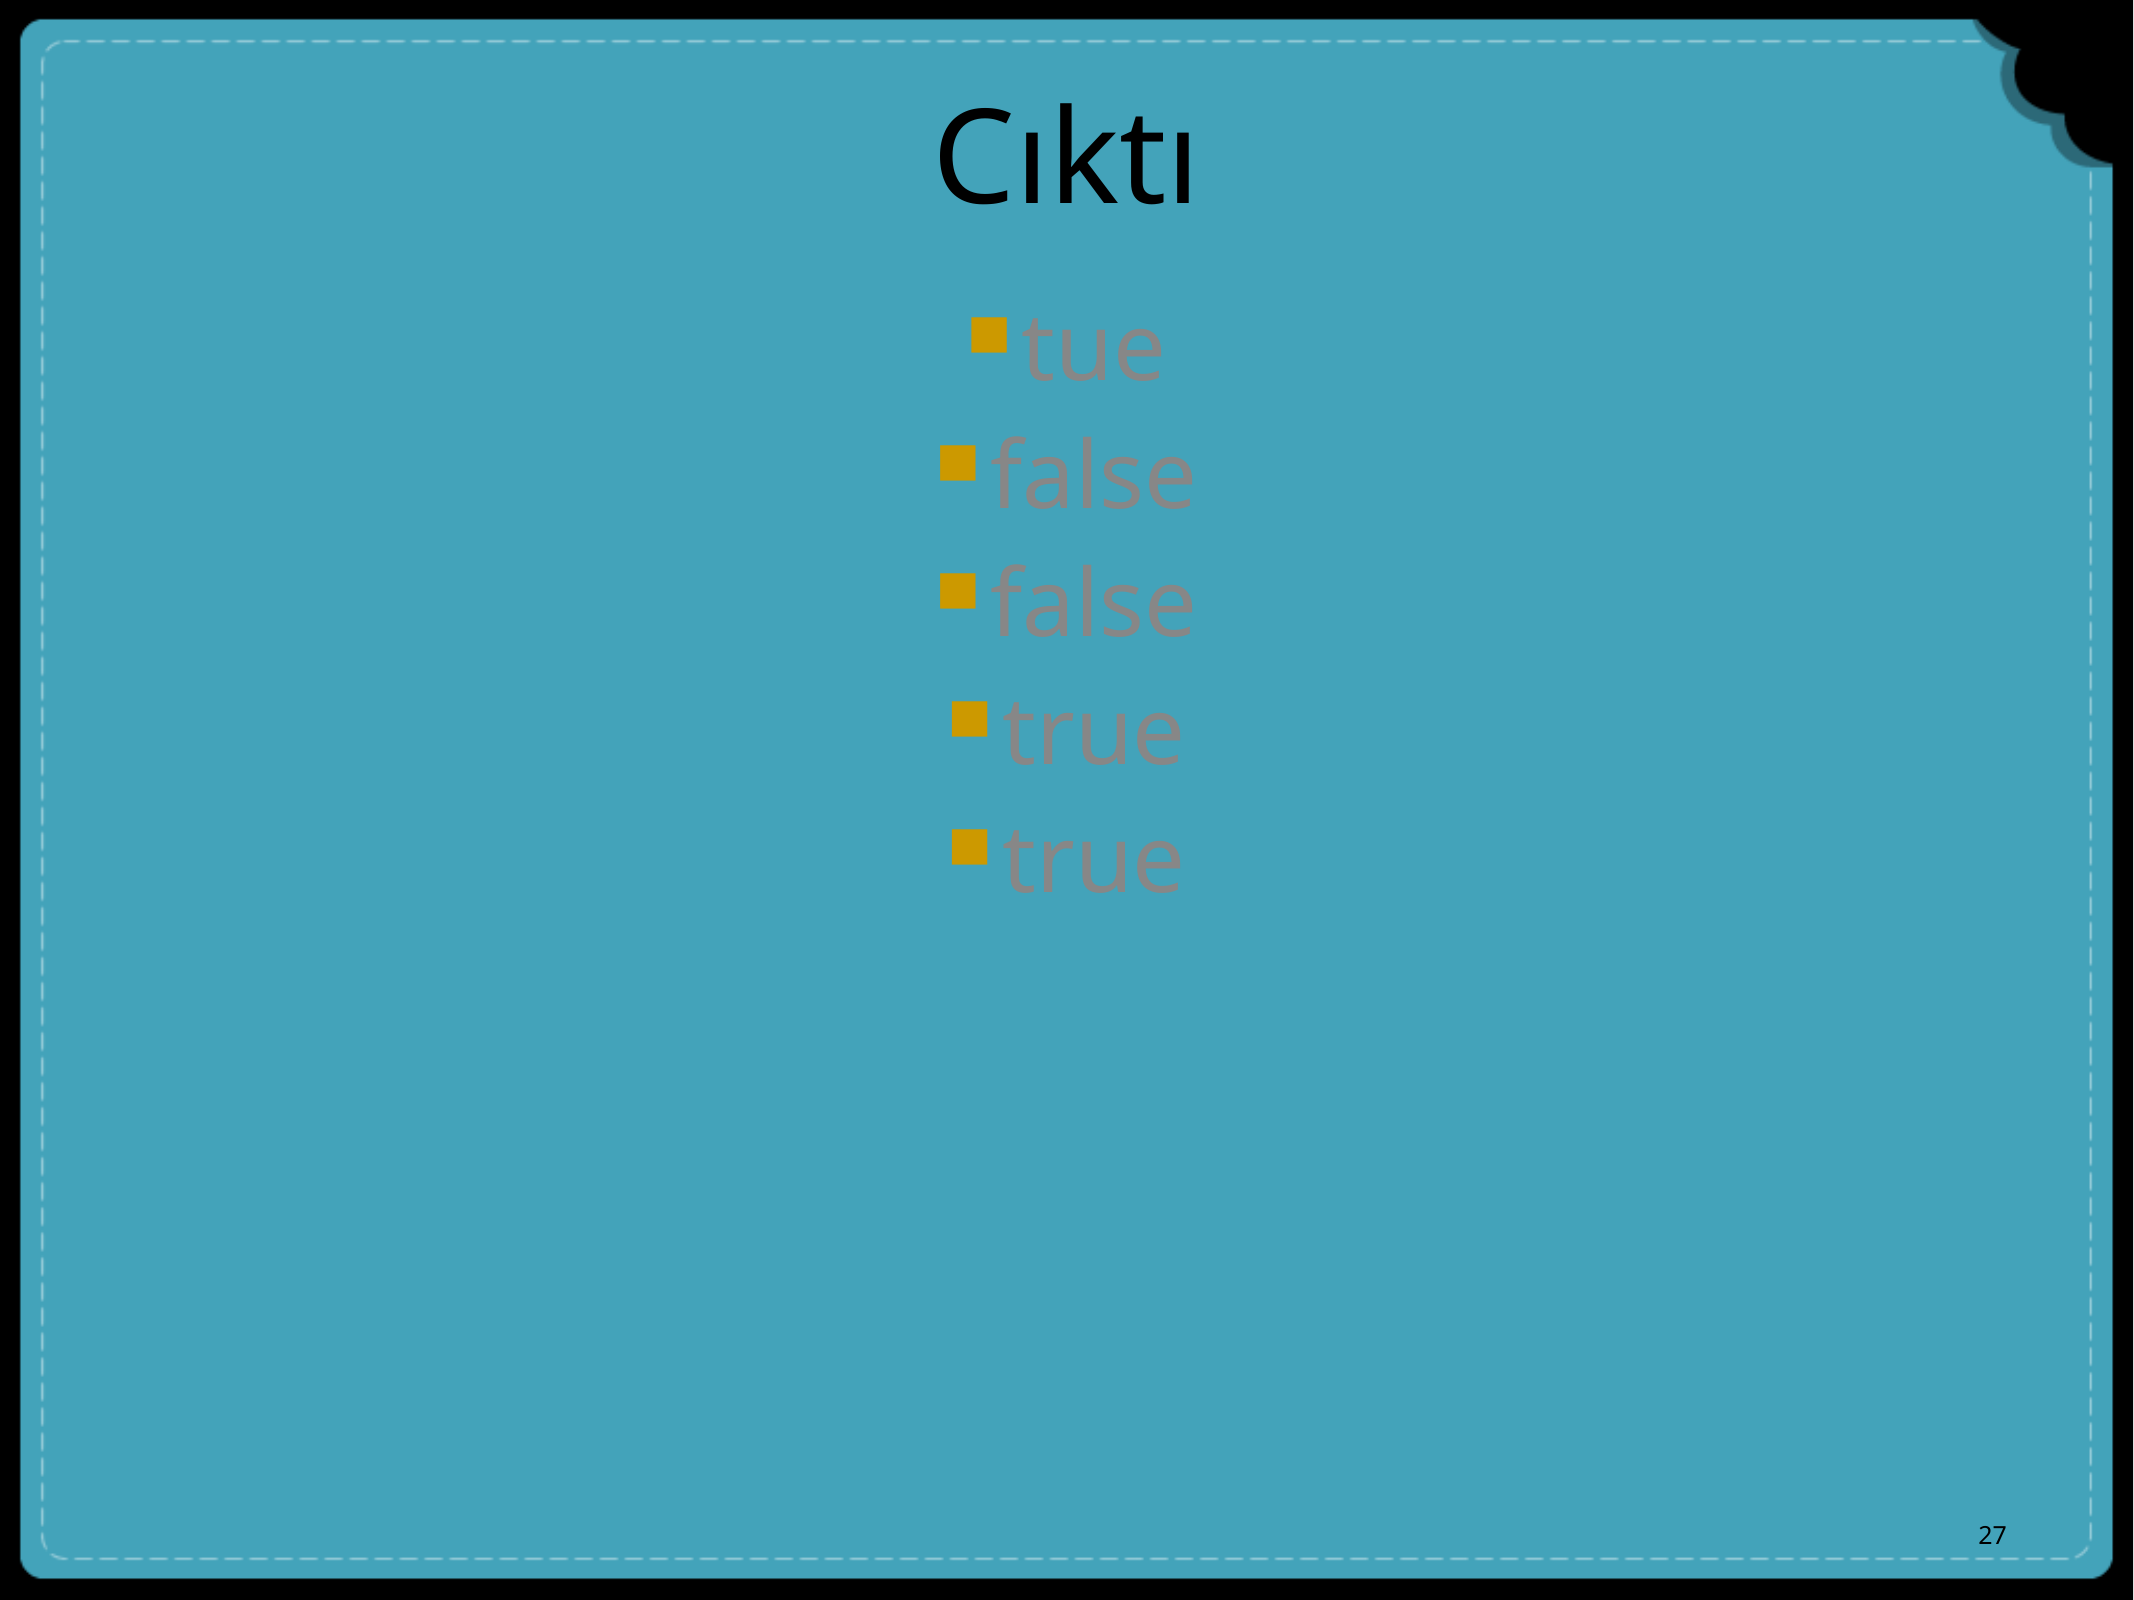

# Cıktı
tue
false
false
true
true
27